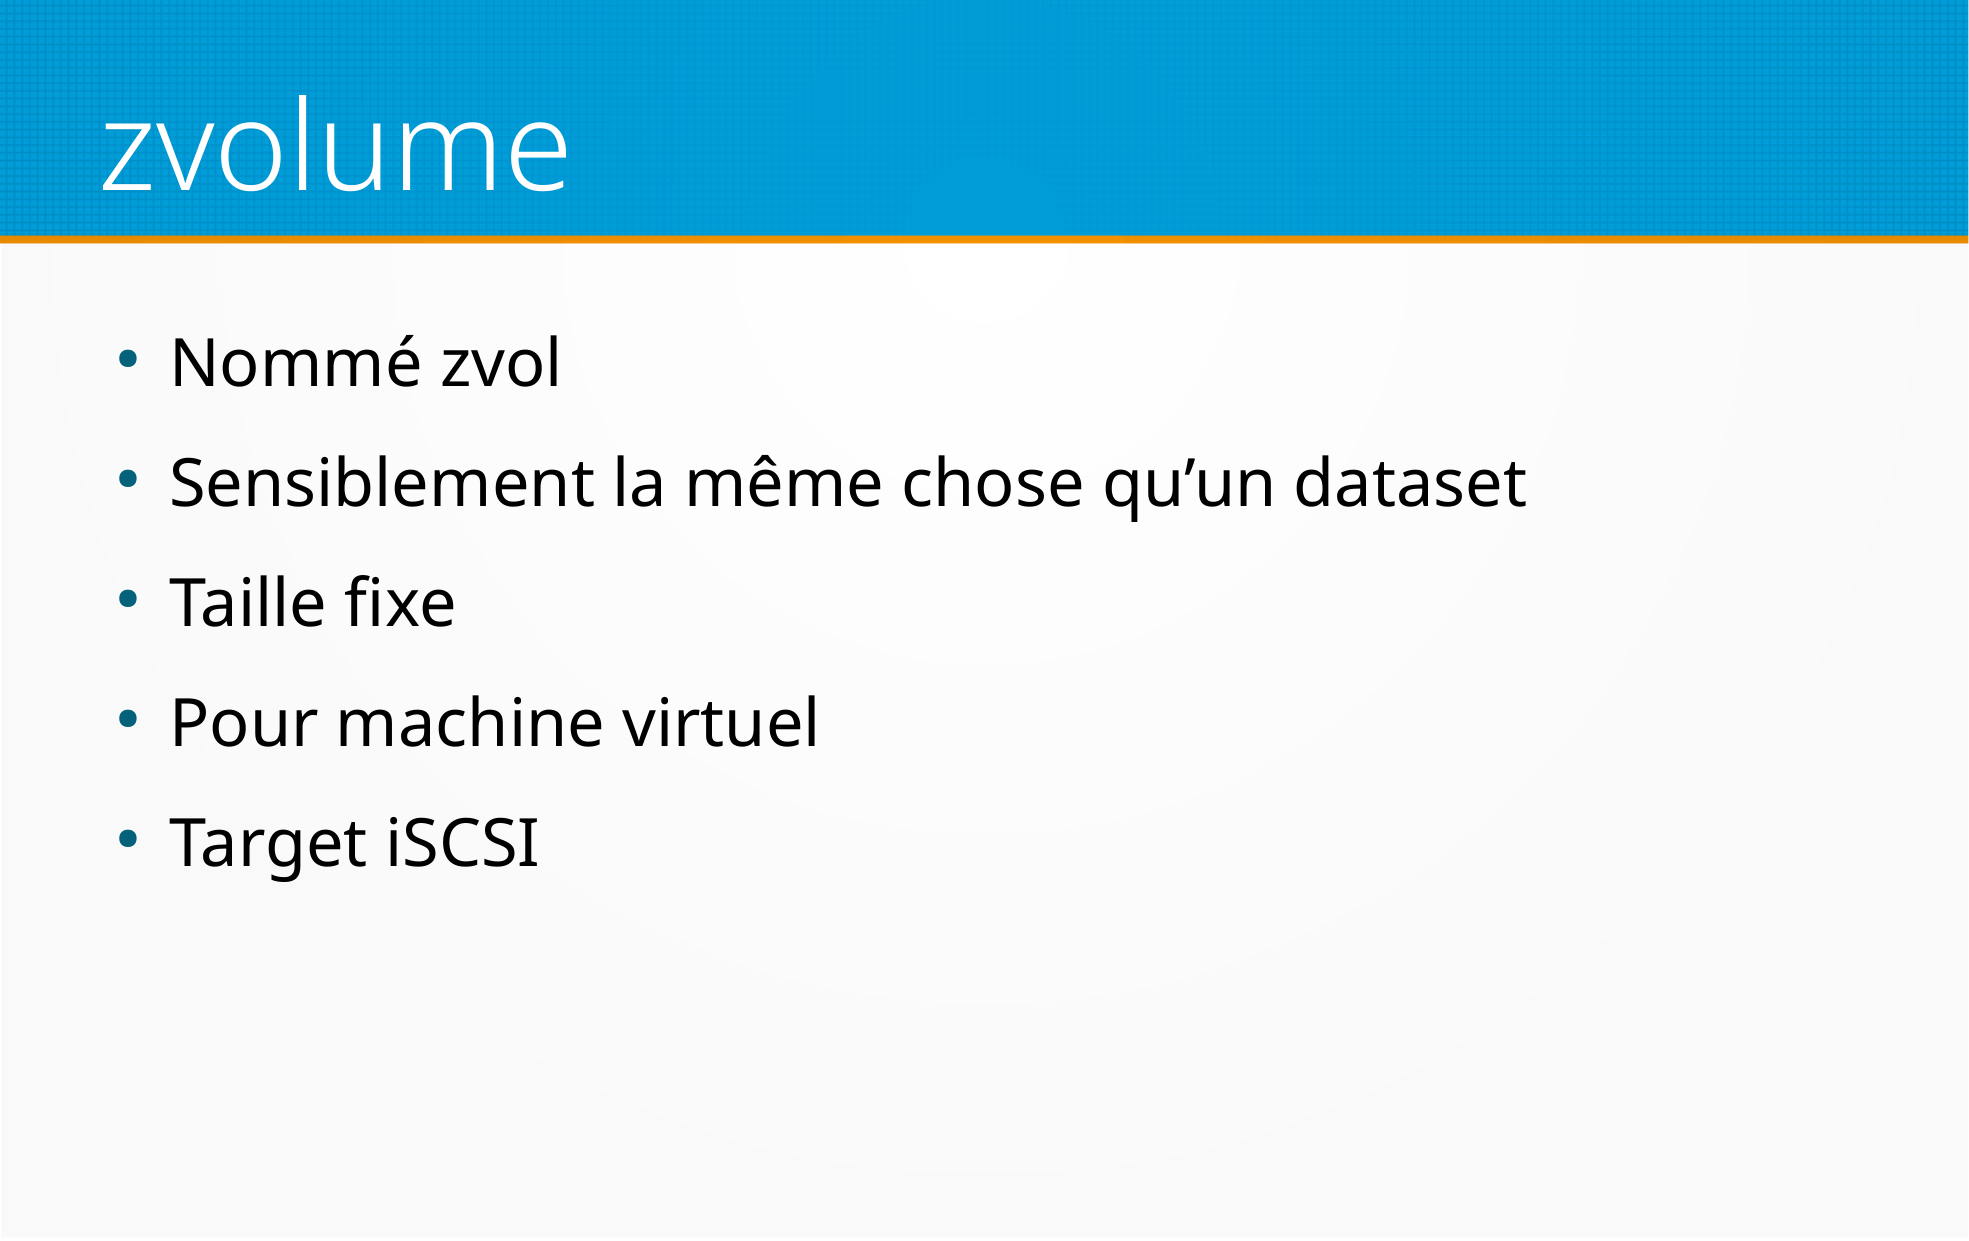

# zvolume
Nommé zvol
Sensiblement la même chose qu’un dataset
Taille fixe
Pour machine virtuel
Target iSCSI